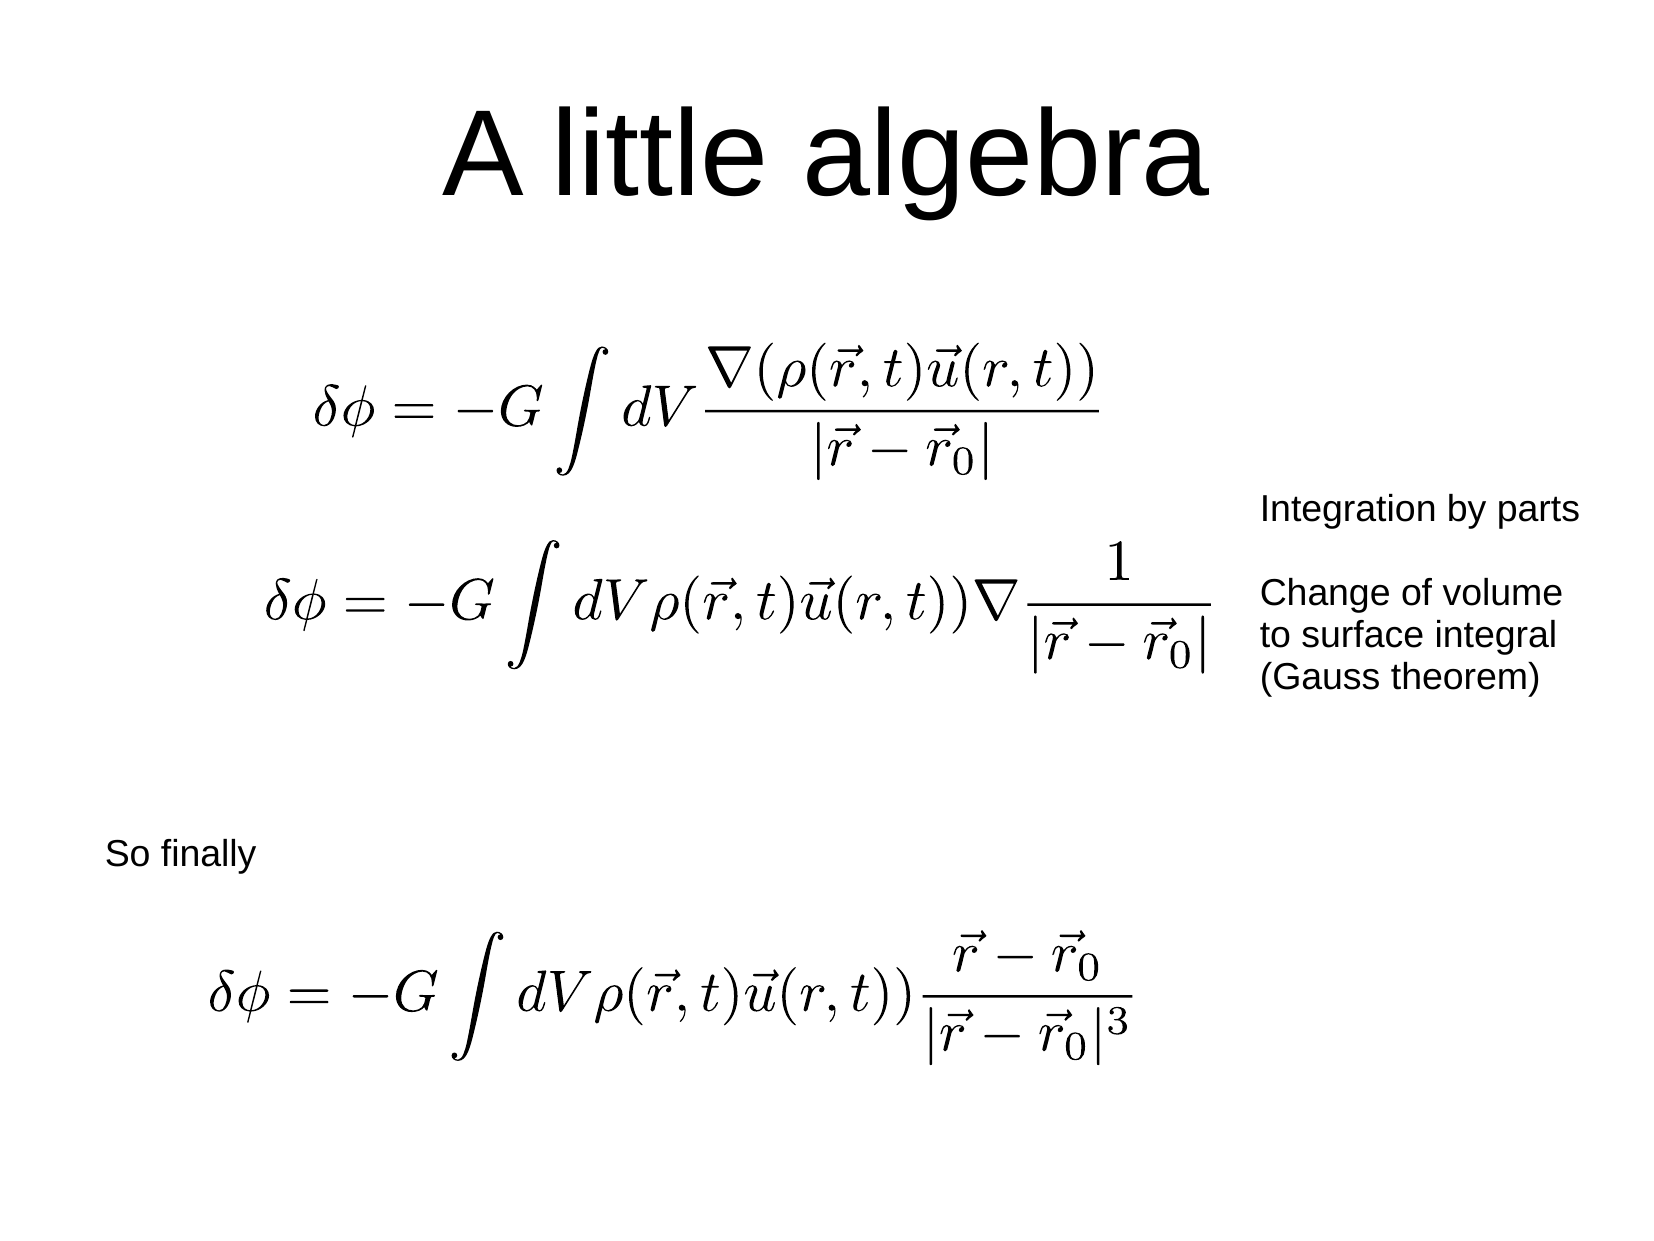

# A little algebra
Integration by parts
Change of volume to surface integral (Gauss theorem)
So finally